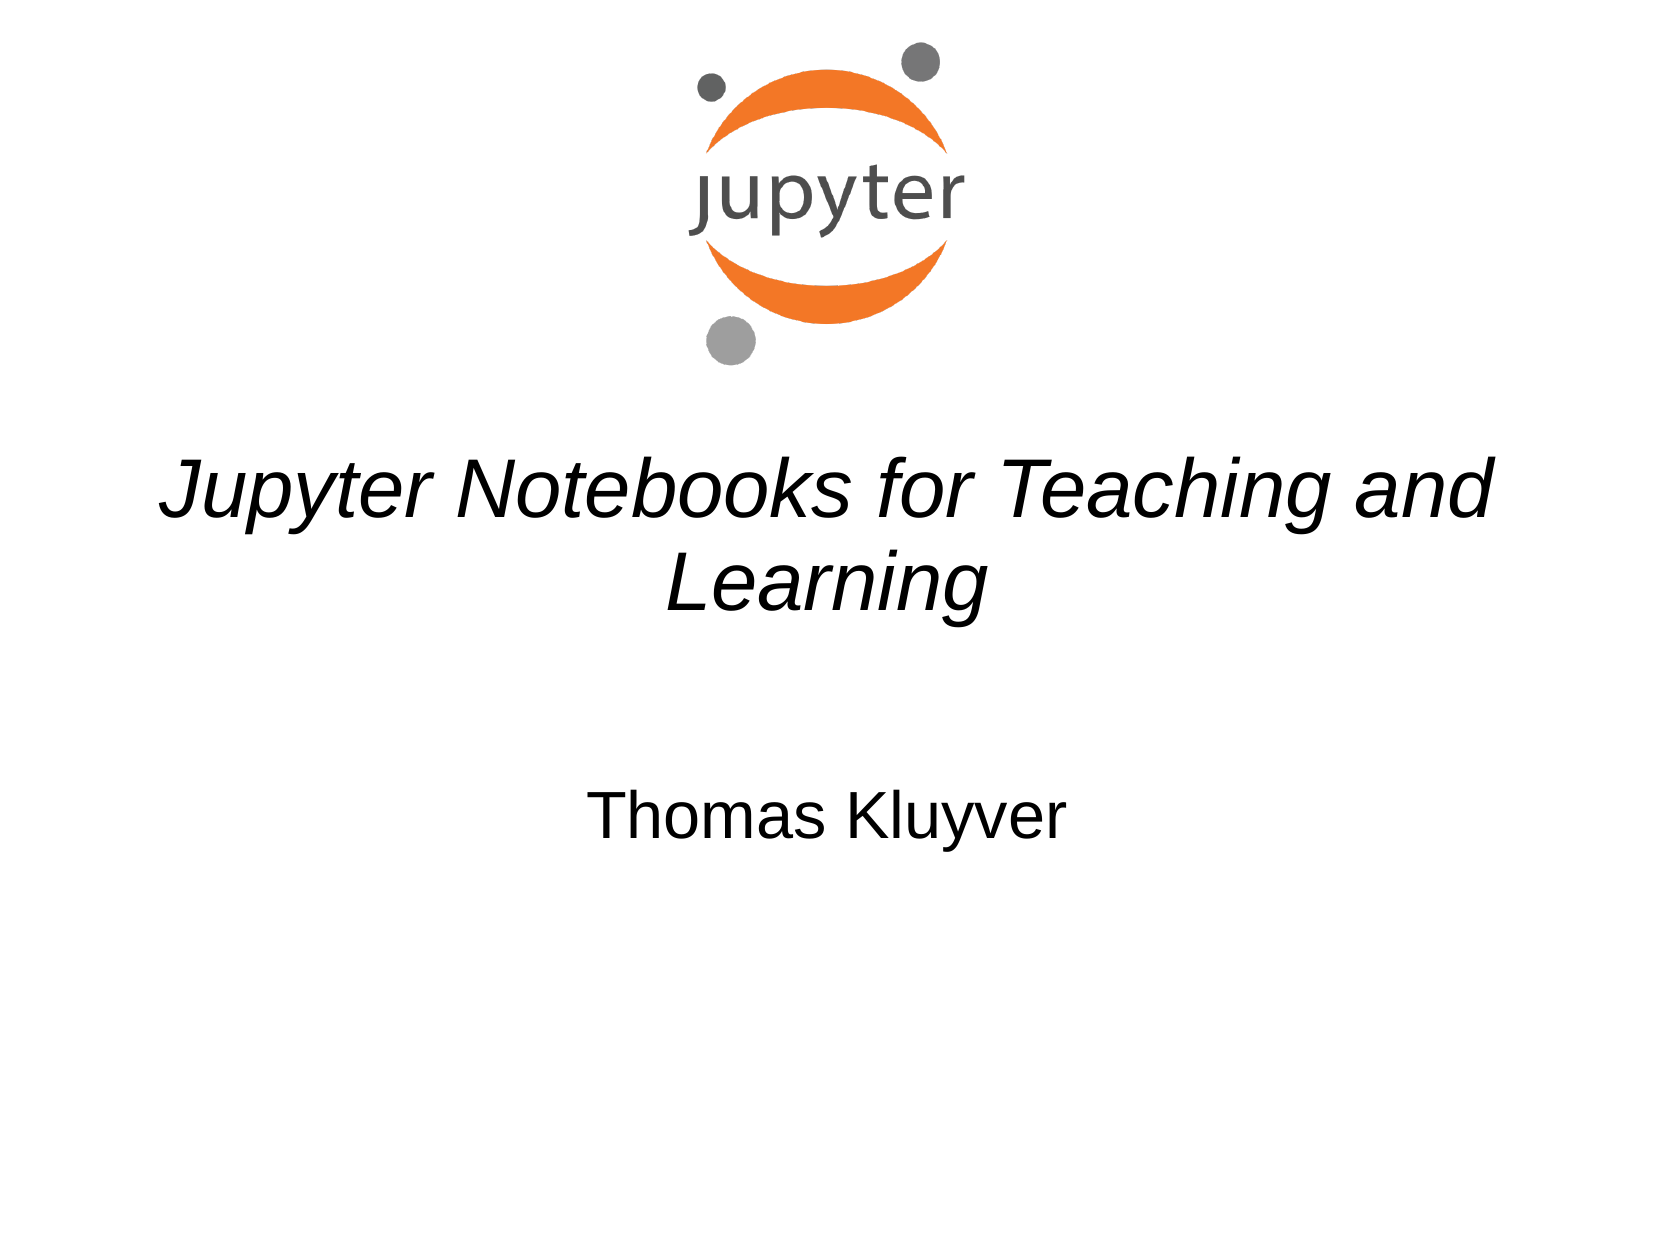

# Jupyter Notebooks for Teaching and Learning
Thomas Kluyver